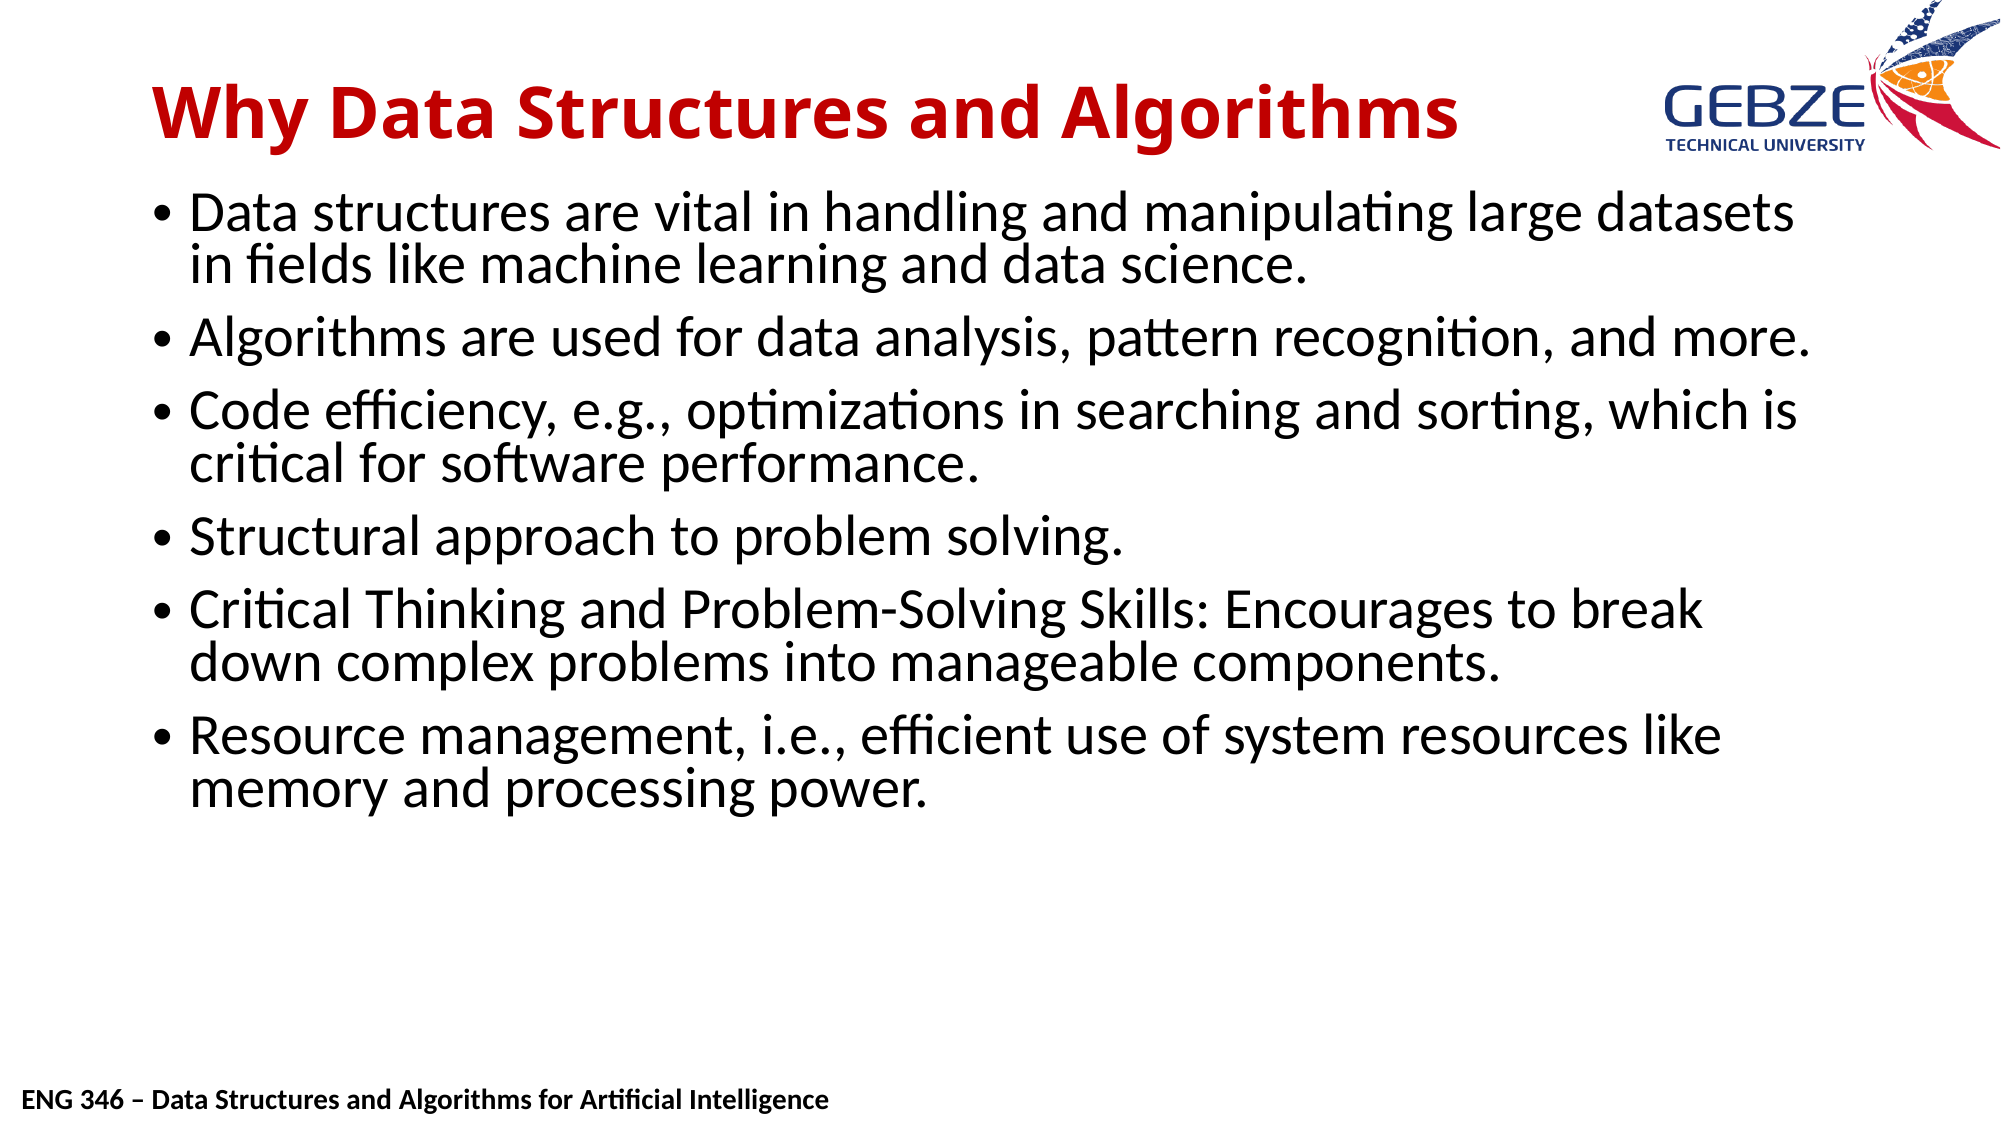

# Why Data Structures and Algorithms
Data structures are vital in handling and manipulating large datasets in fields like machine learning and data science.
Algorithms are used for data analysis, pattern recognition, and more.
Code efficiency, e.g., optimizations in searching and sorting, which is critical for software performance.
Structural approach to problem solving.
Critical Thinking and Problem-Solving Skills: Encourages to break down complex problems into manageable components.
Resource management, i.e., efficient use of system resources like memory and processing power.